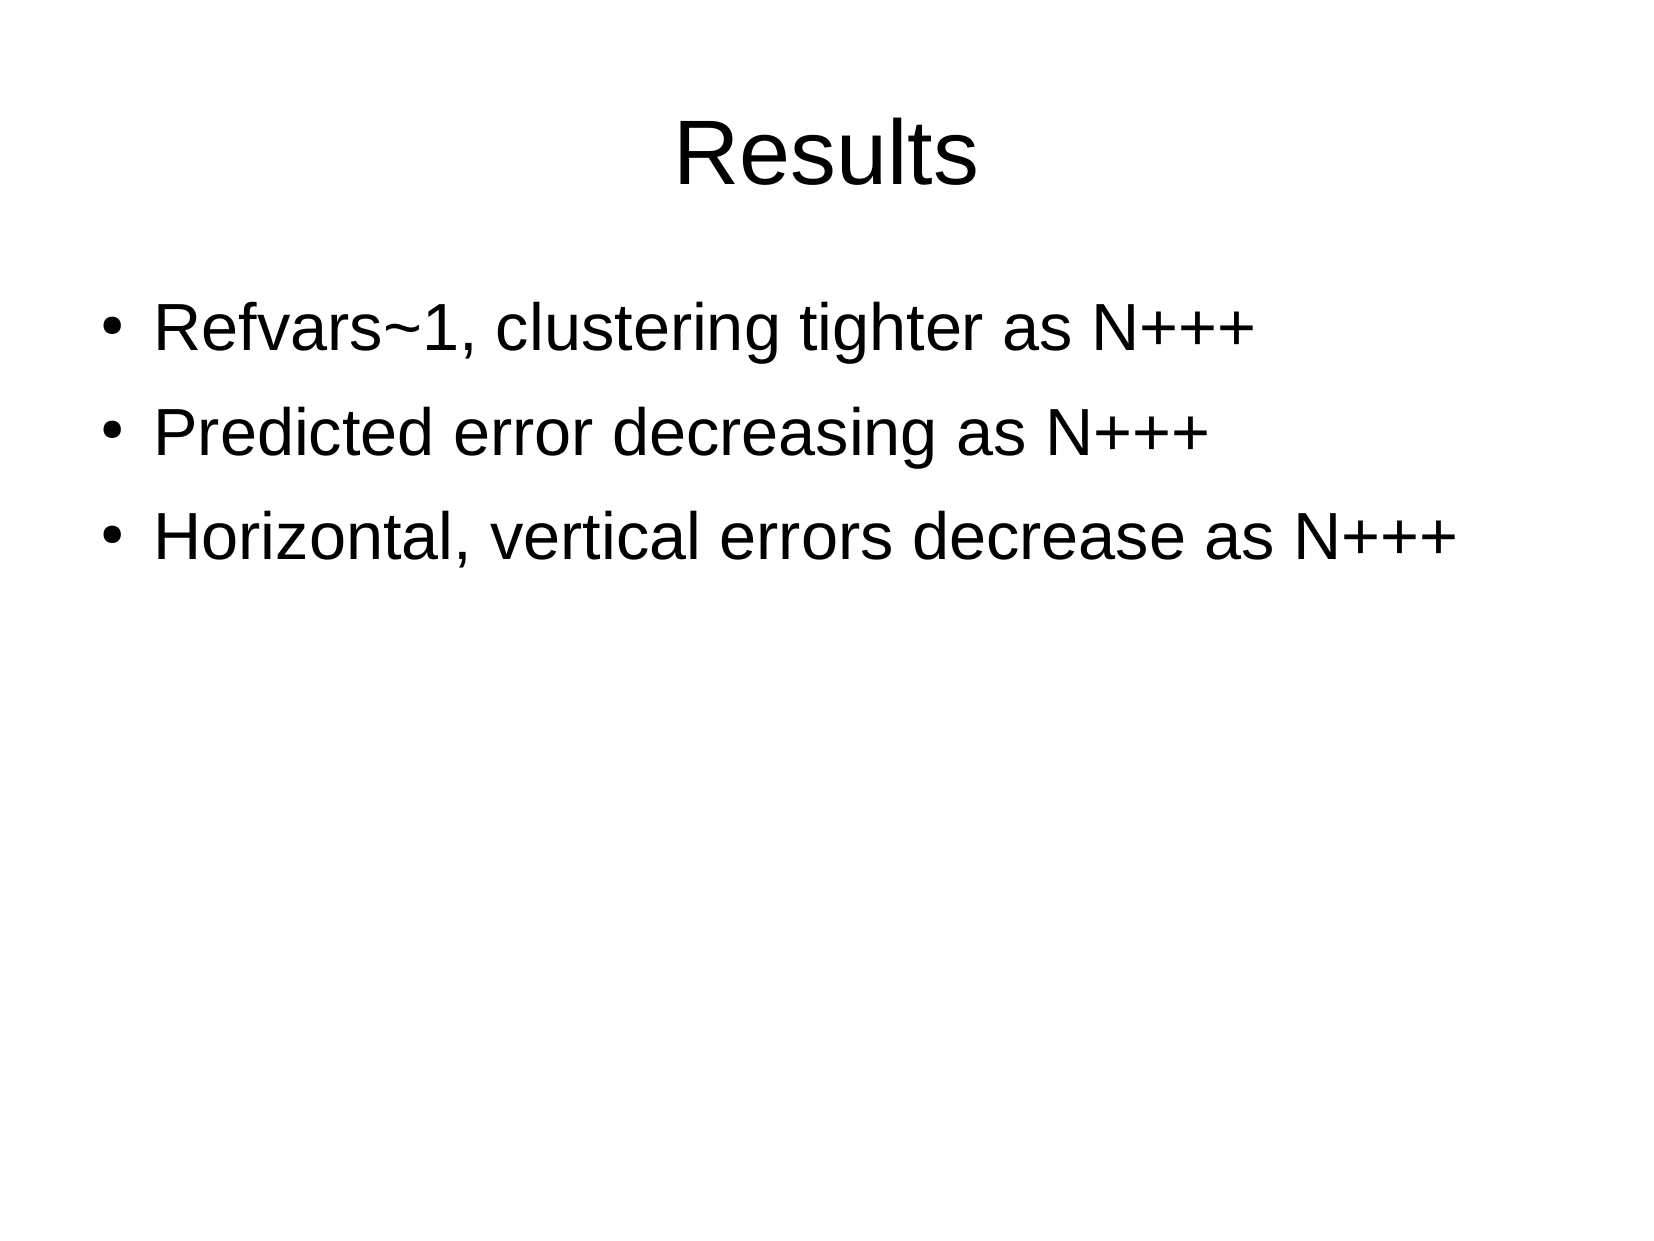

# Results
Refvars~1, clustering tighter as N+++
Predicted error decreasing as N+++
Horizontal, vertical errors decrease as N+++